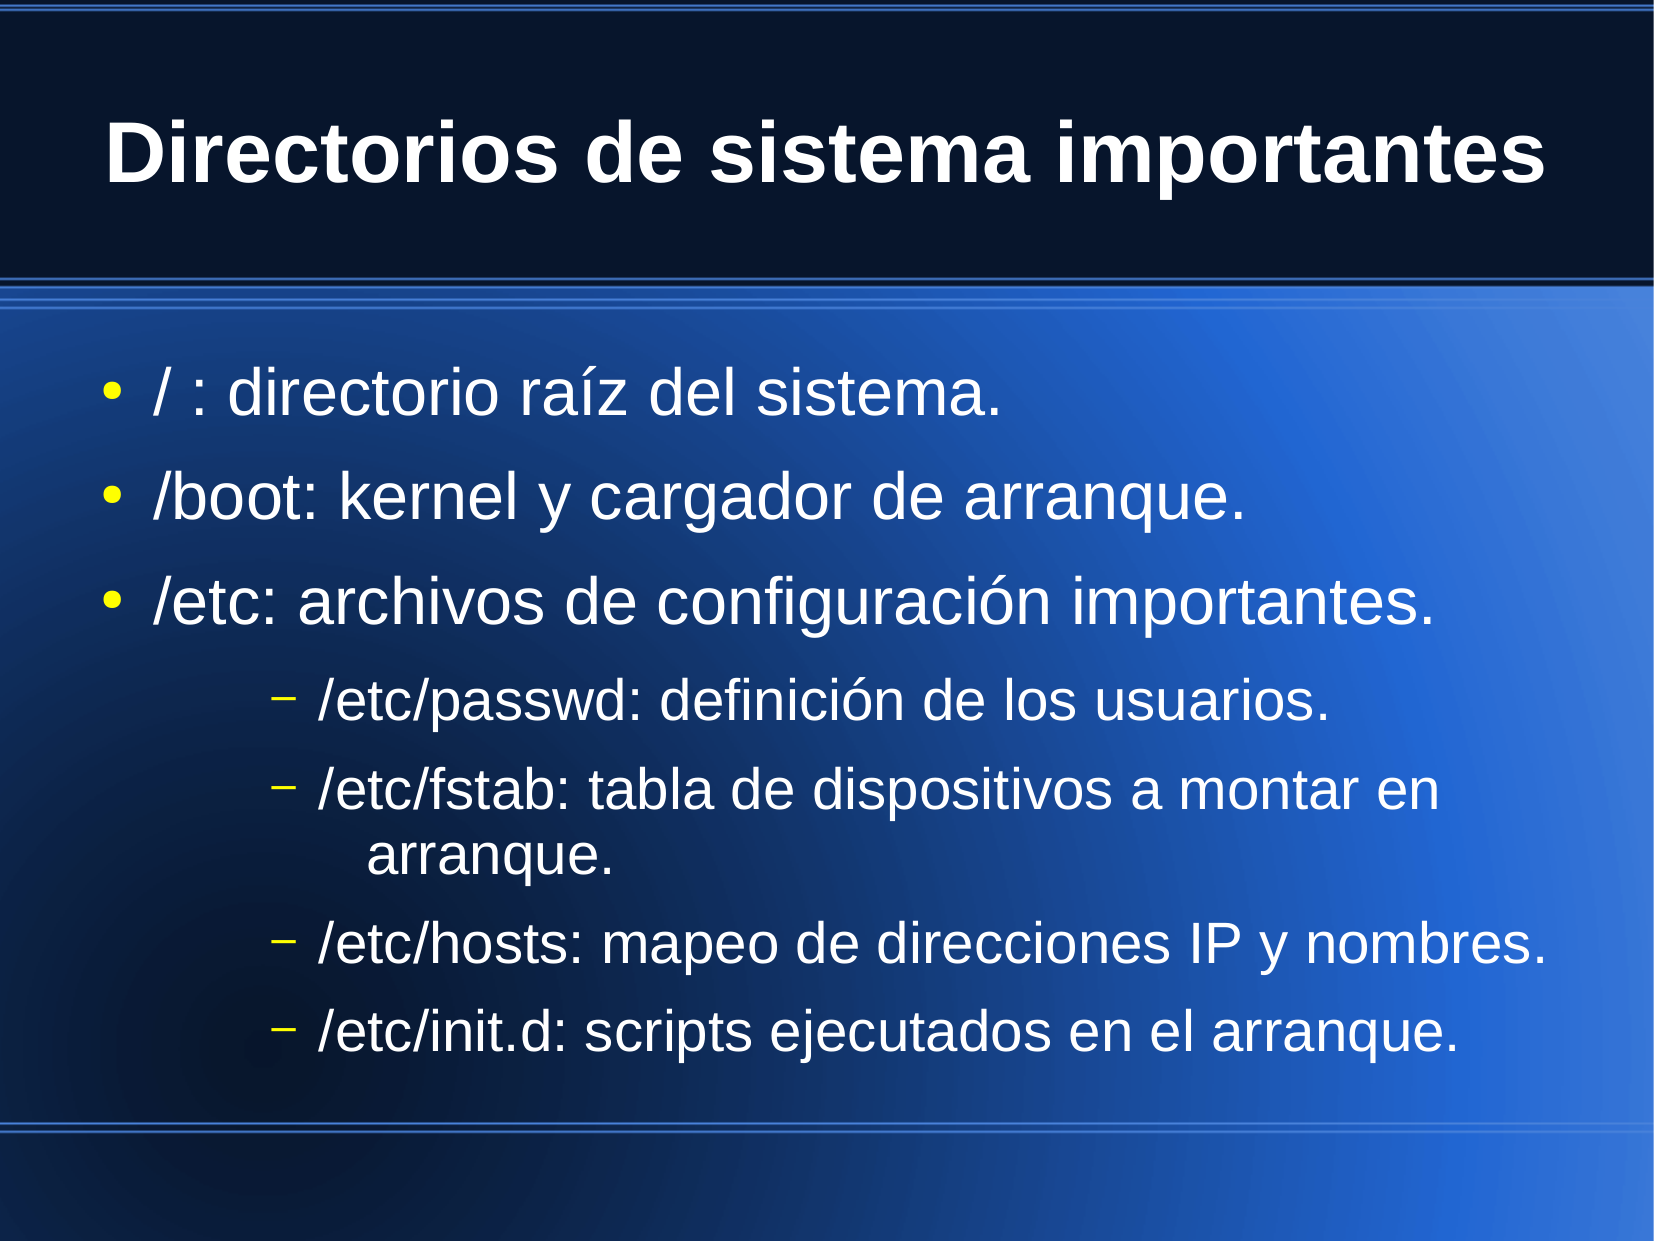

# Directorios de sistema importantes
/ : directorio raíz del sistema.
/boot: kernel y cargador de arranque.
/etc: archivos de configuración importantes.
/etc/passwd: definición de los usuarios.
/etc/fstab: tabla de dispositivos a montar en arranque.
/etc/hosts: mapeo de direcciones IP y nombres.
/etc/init.d: scripts ejecutados en el arranque.